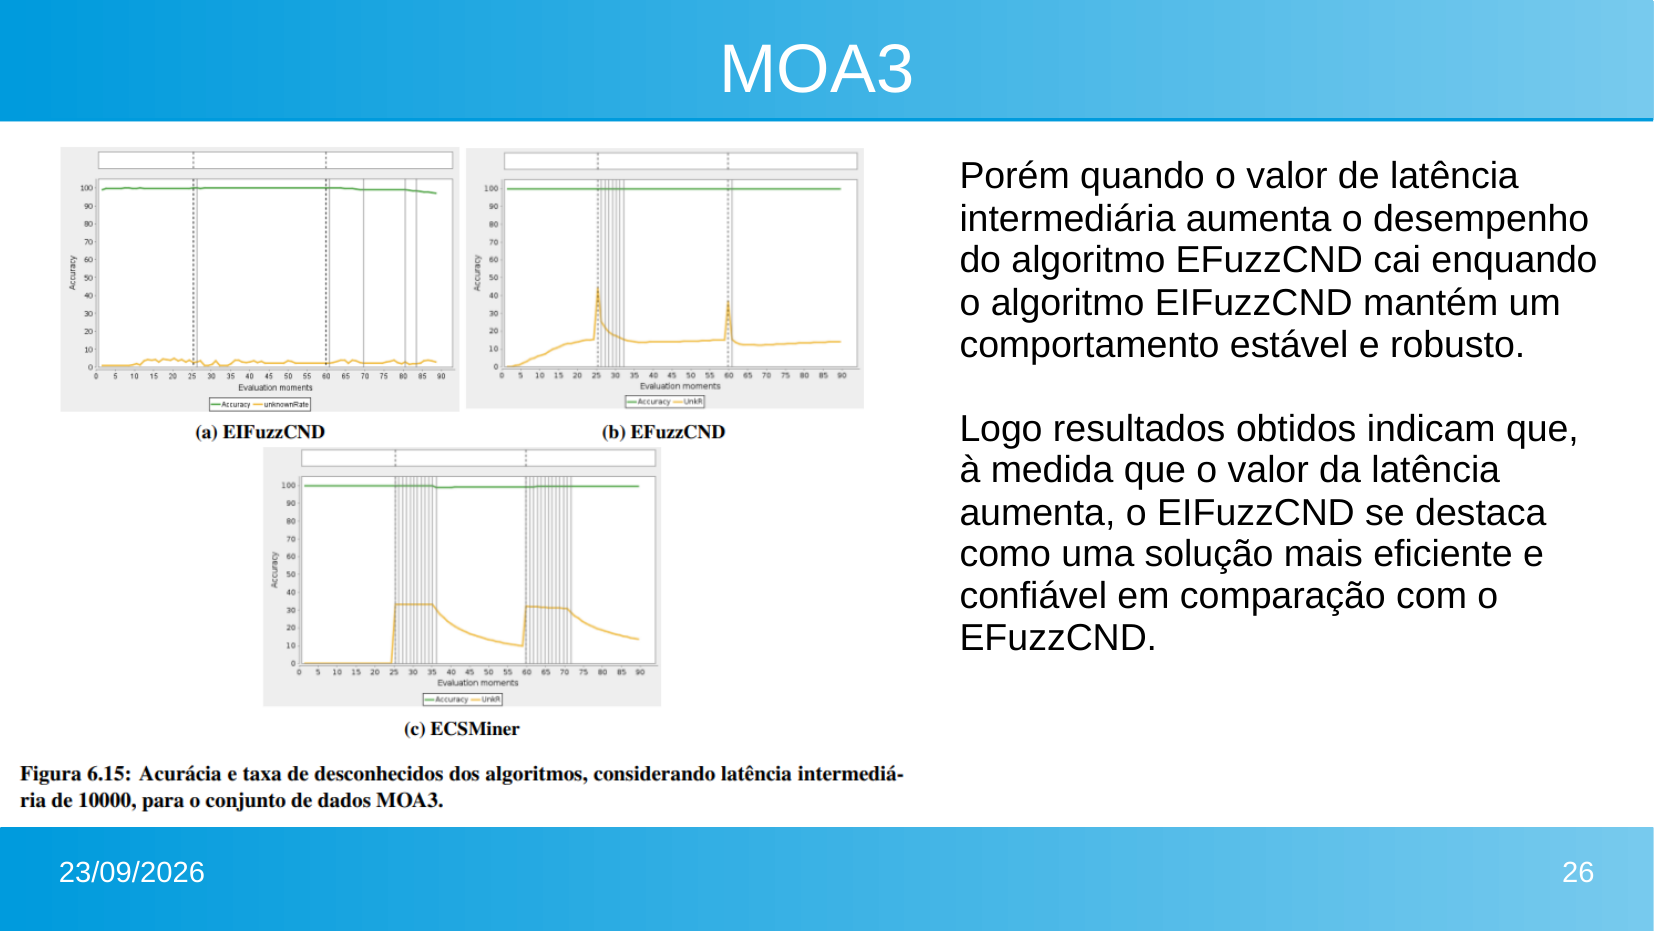

# MOA3
Porém quando o valor de latência intermediária aumenta o desempenho do algoritmo EFuzzCND cai enquando o algoritmo EIFuzzCND mantém um comportamento estável e robusto.
Logo resultados obtidos indicam que, à medida que o valor da latência aumenta, o EIFuzzCND se destaca como uma solução mais eficiente e confiável em comparação com o
EFuzzCND.
26